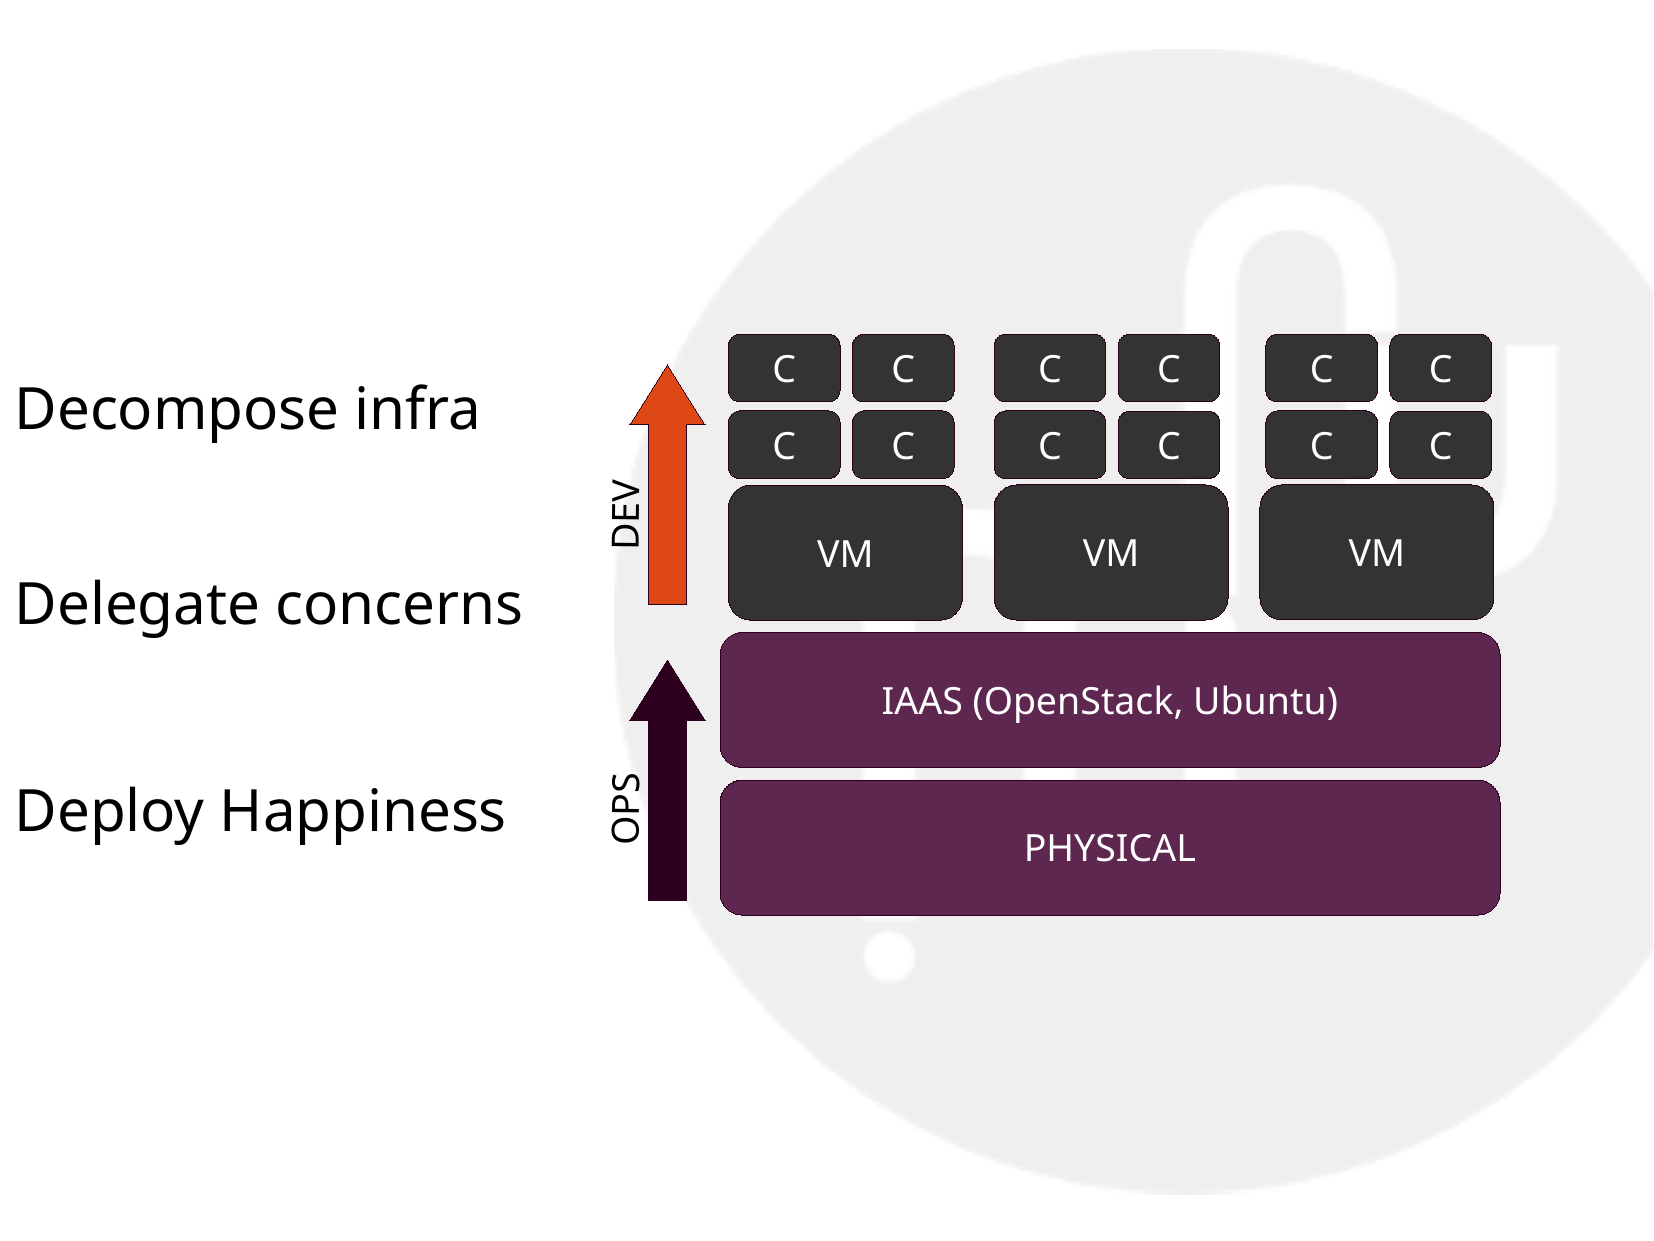

#
C
C
C
C
C
C
Decompose infra
C
C
C
C
C
C
DEV
VM
VM
VM
Delegate concerns
IAAS (OpenStack, Ubuntu)
Deploy Happiness
OPS
PHYSICAL